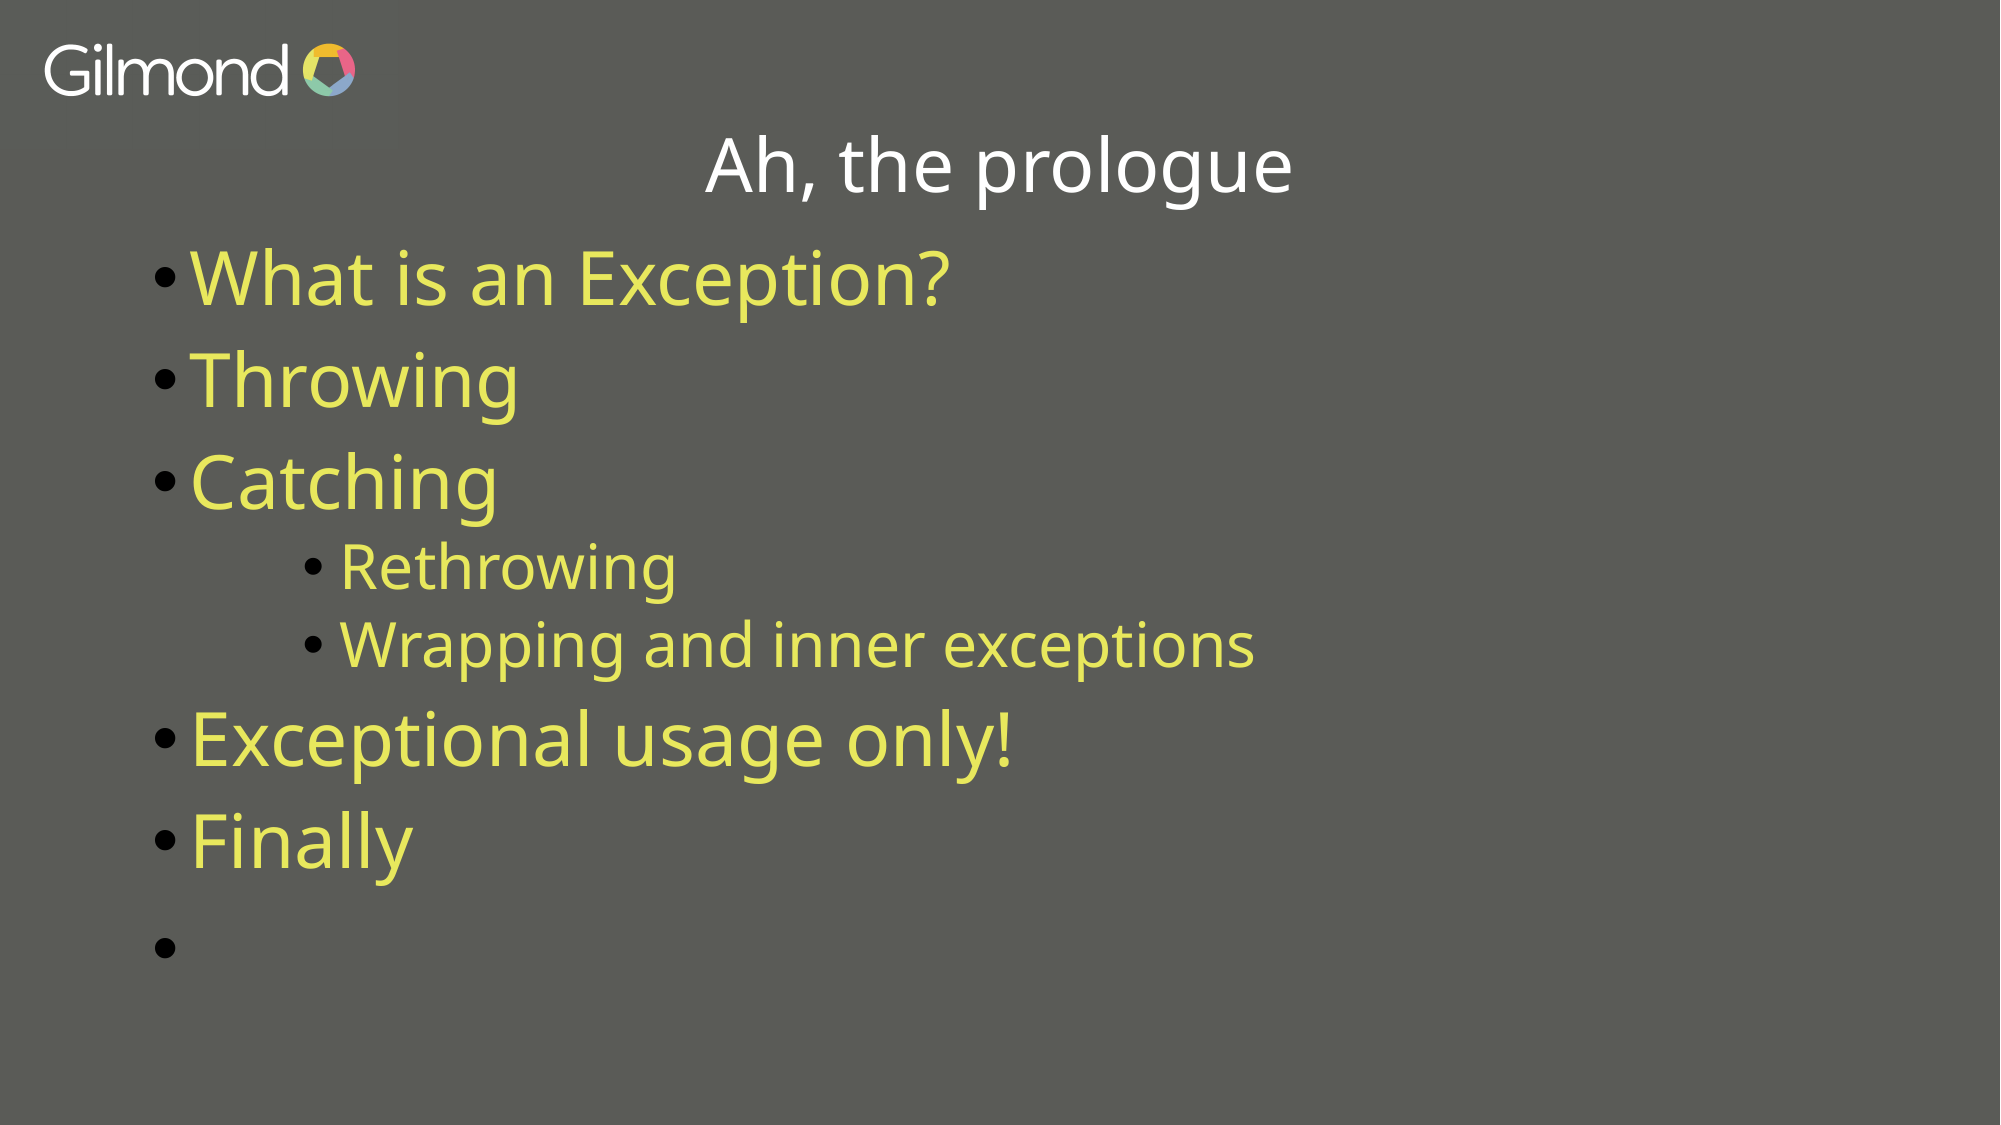

# Ah, the prologue
What is an Exception?
Throwing
Catching
Rethrowing
Wrapping and inner exceptions
Exceptional usage only!
Finally